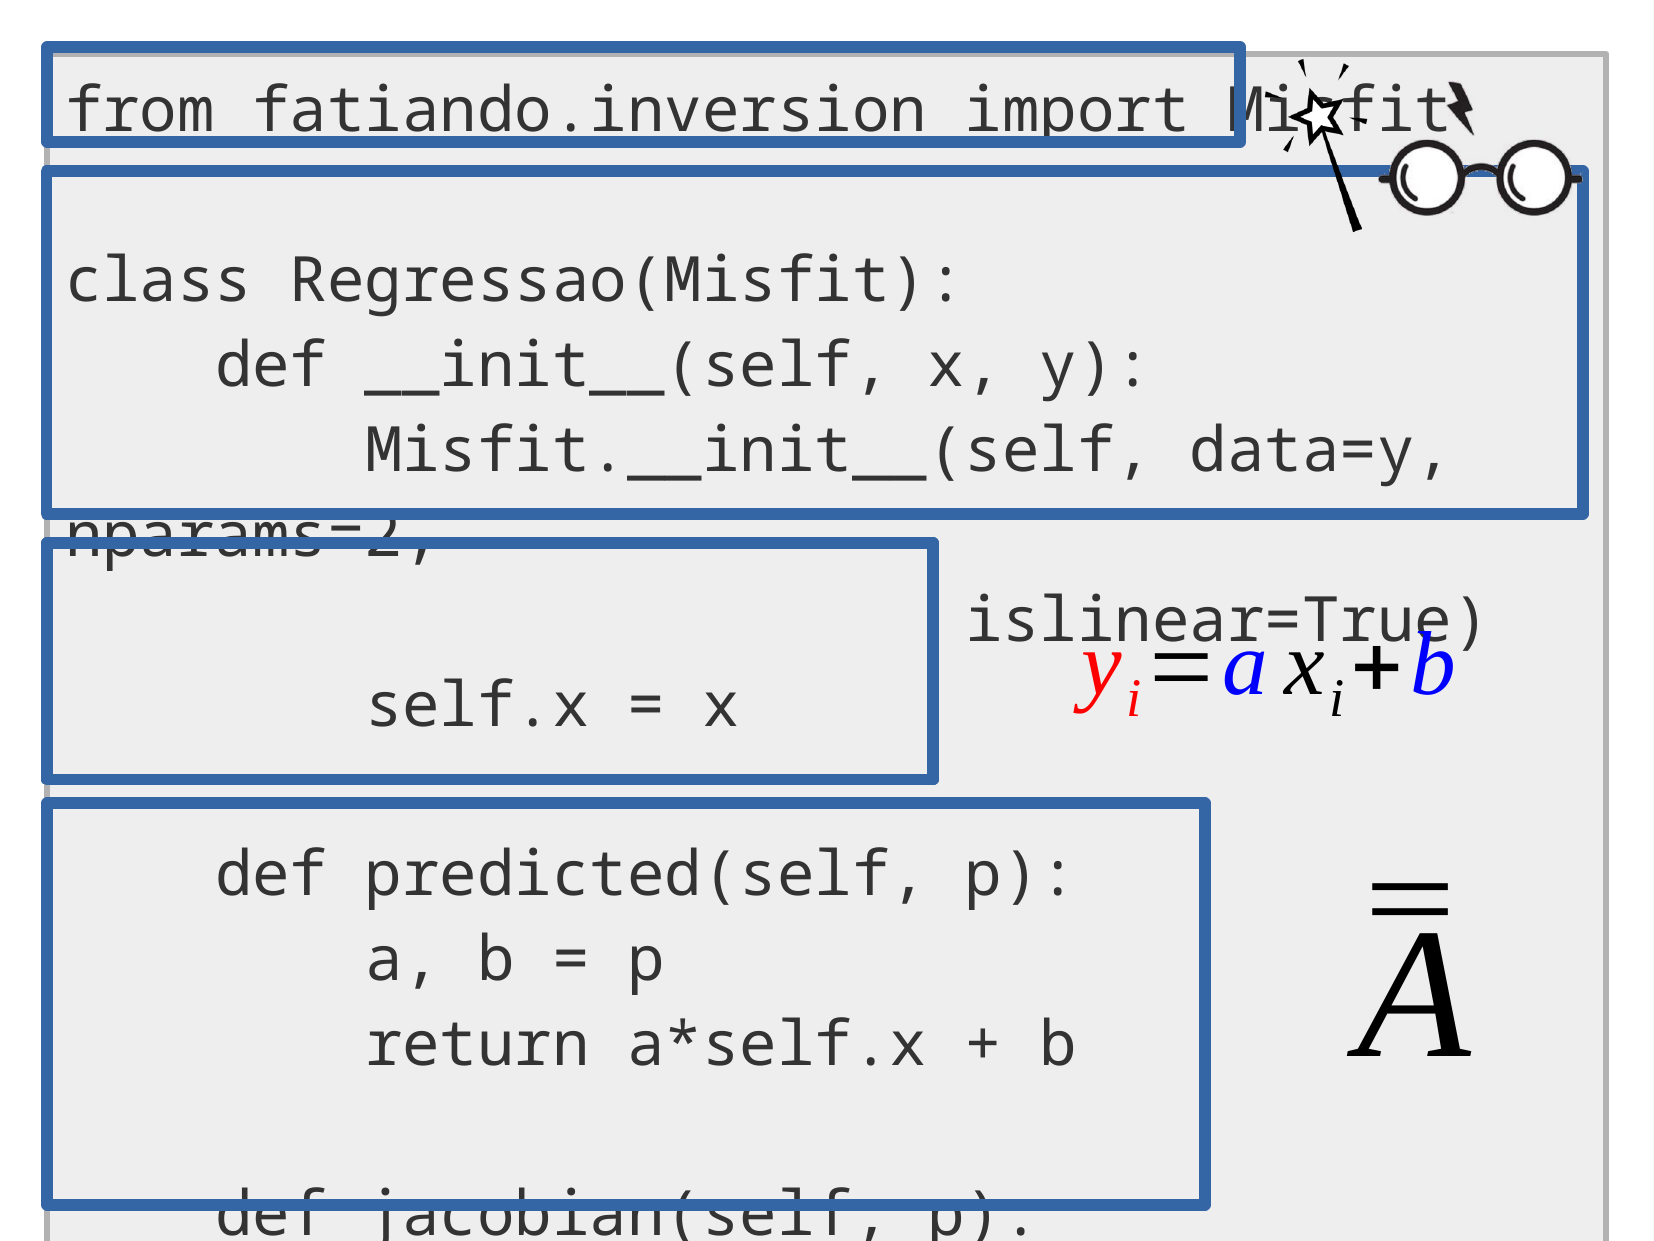

from fatiando.inversion import Misfit
class Regressao(Misfit):
 def __init__(self, x, y):
 Misfit.__init__(self, data=y, nparams=2,
 islinear=True)
 self.x = x
 def predicted(self, p):
 a, b = p
 return a*self.x + b
 def jacobian(self, p):
 A = np.empty((self.ndata,
 self.nparams))
 A[:, 0] = self.x
 A[:, 1] = 1
 return A